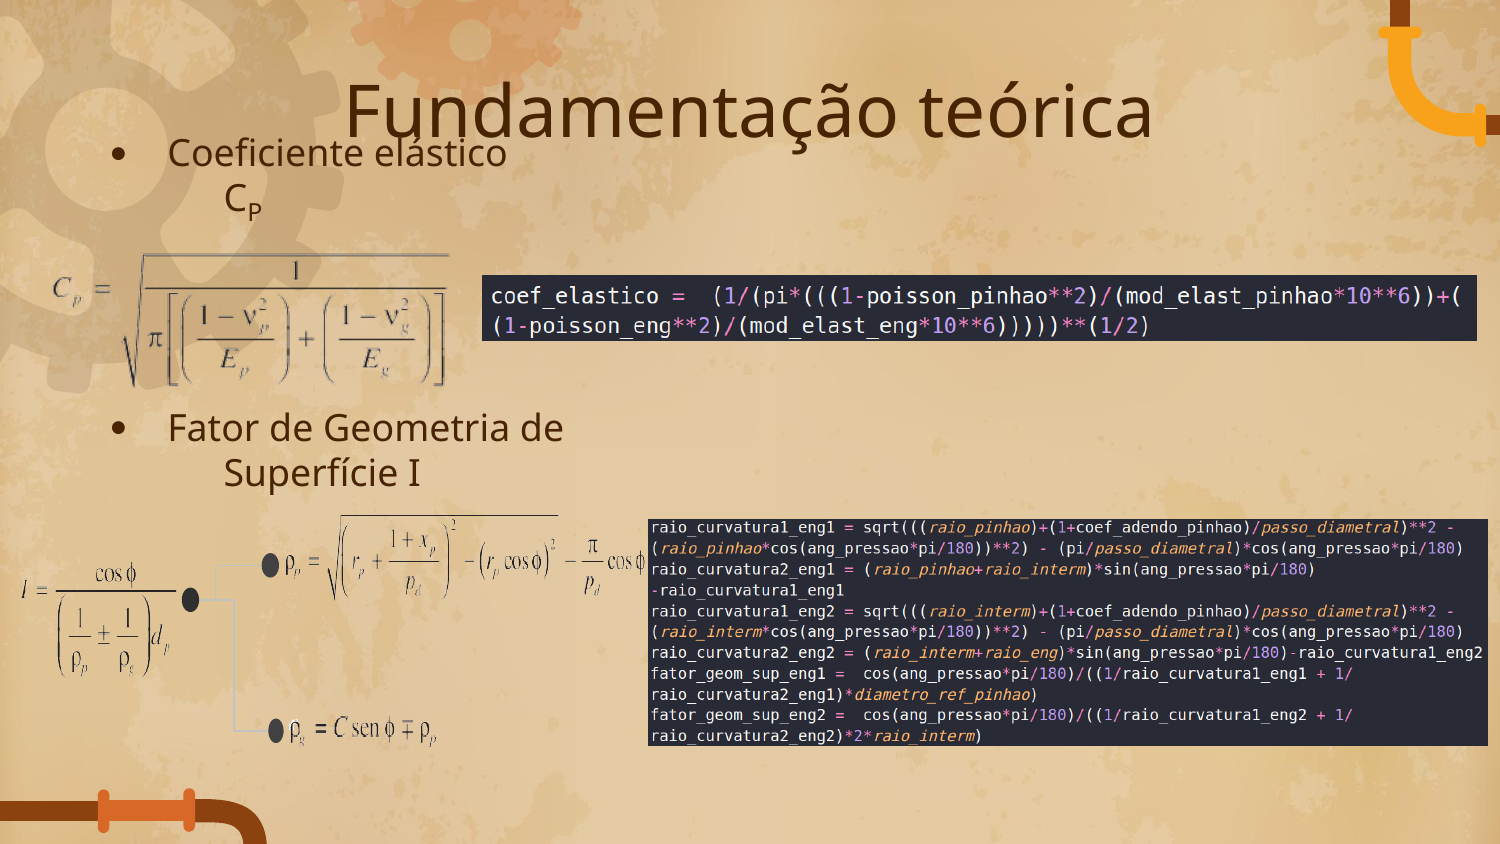

Fundamentação teórica
# Coeficiente elástico CP
Fator de Geometria de Superfície I